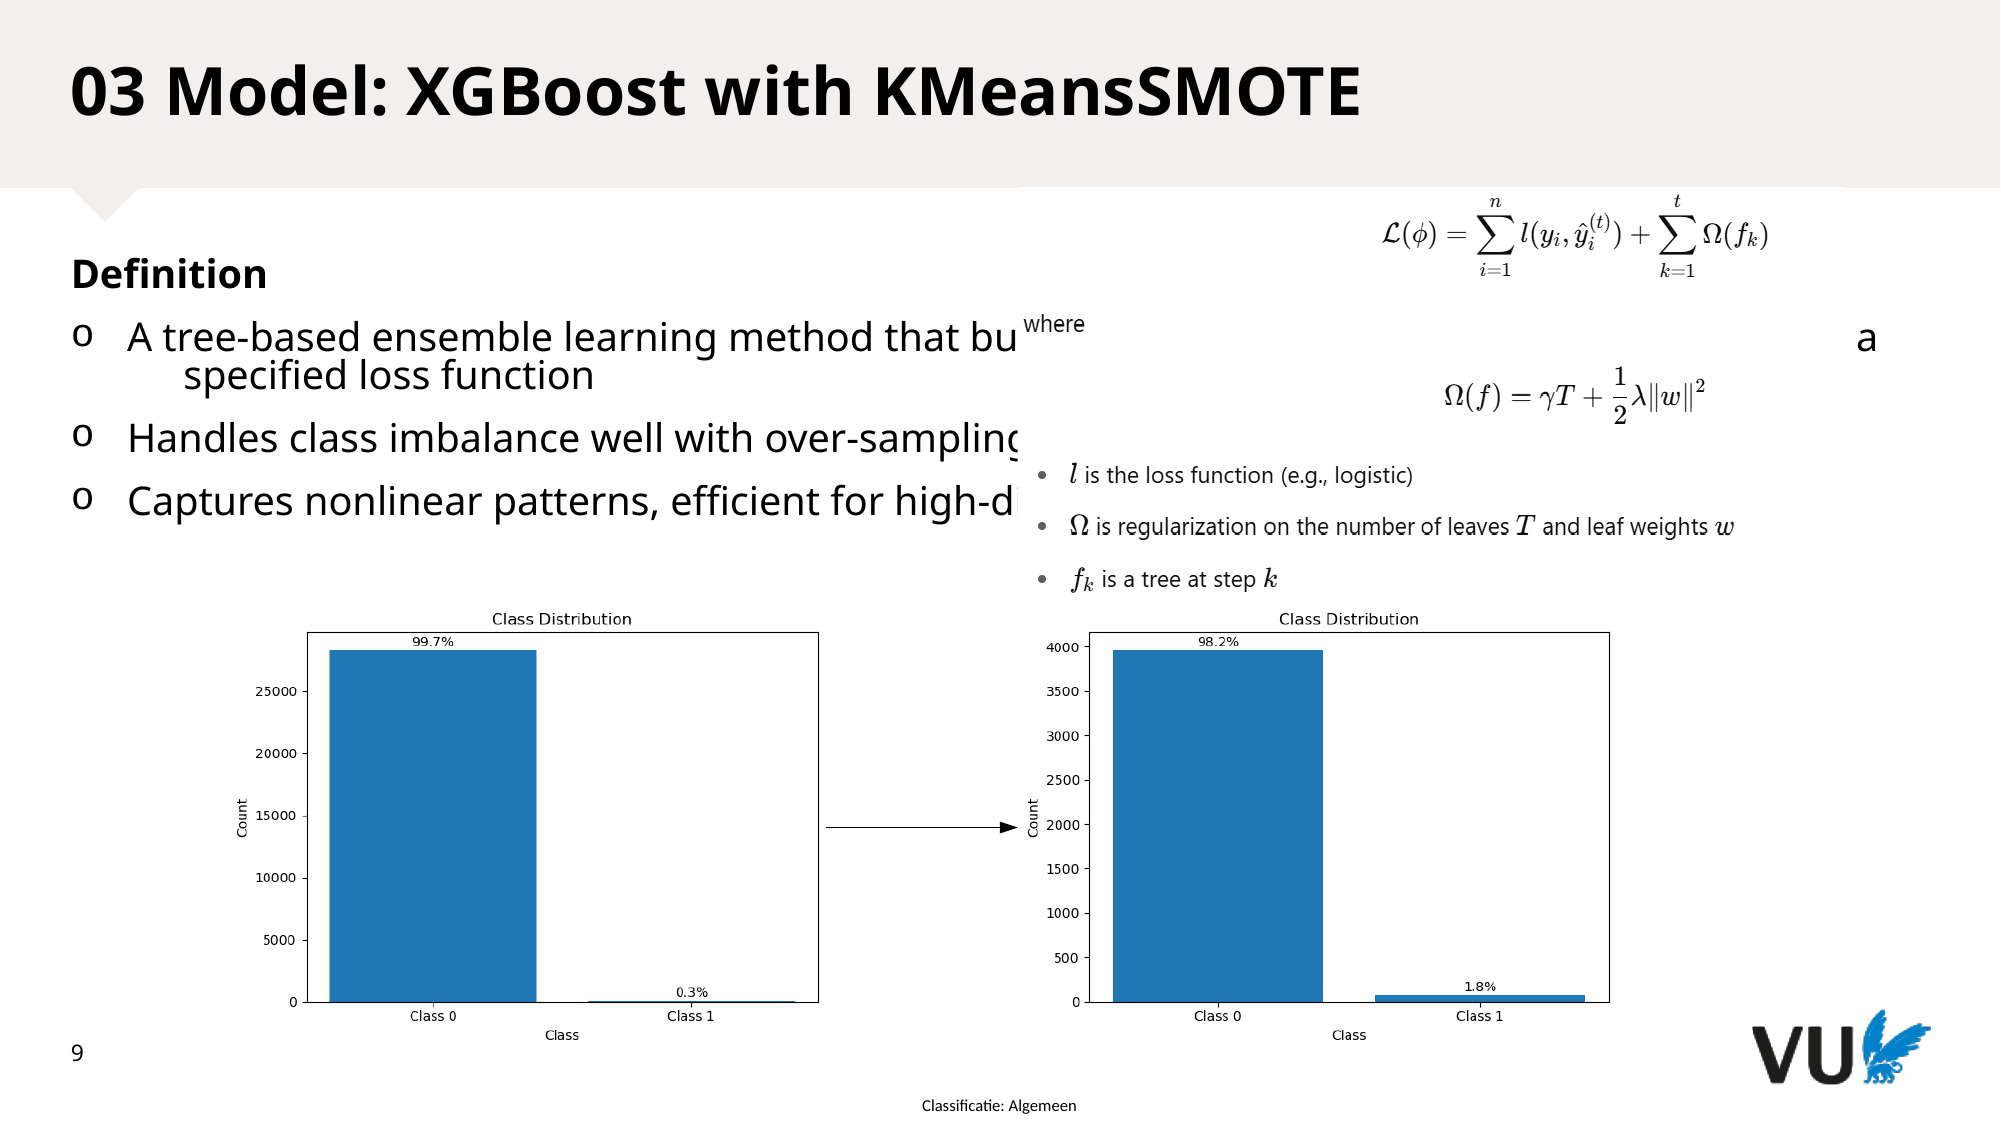

03 Model: XGBoost with KMeansSMOTE
# Definition
A tree-based ensemble learning method that builds a sequence of decision trees to minimize a specified loss function
Handles class imbalance well with over-sampling techniques and weighting
Captures nonlinear patterns, efficient for high-dimensional tabular data